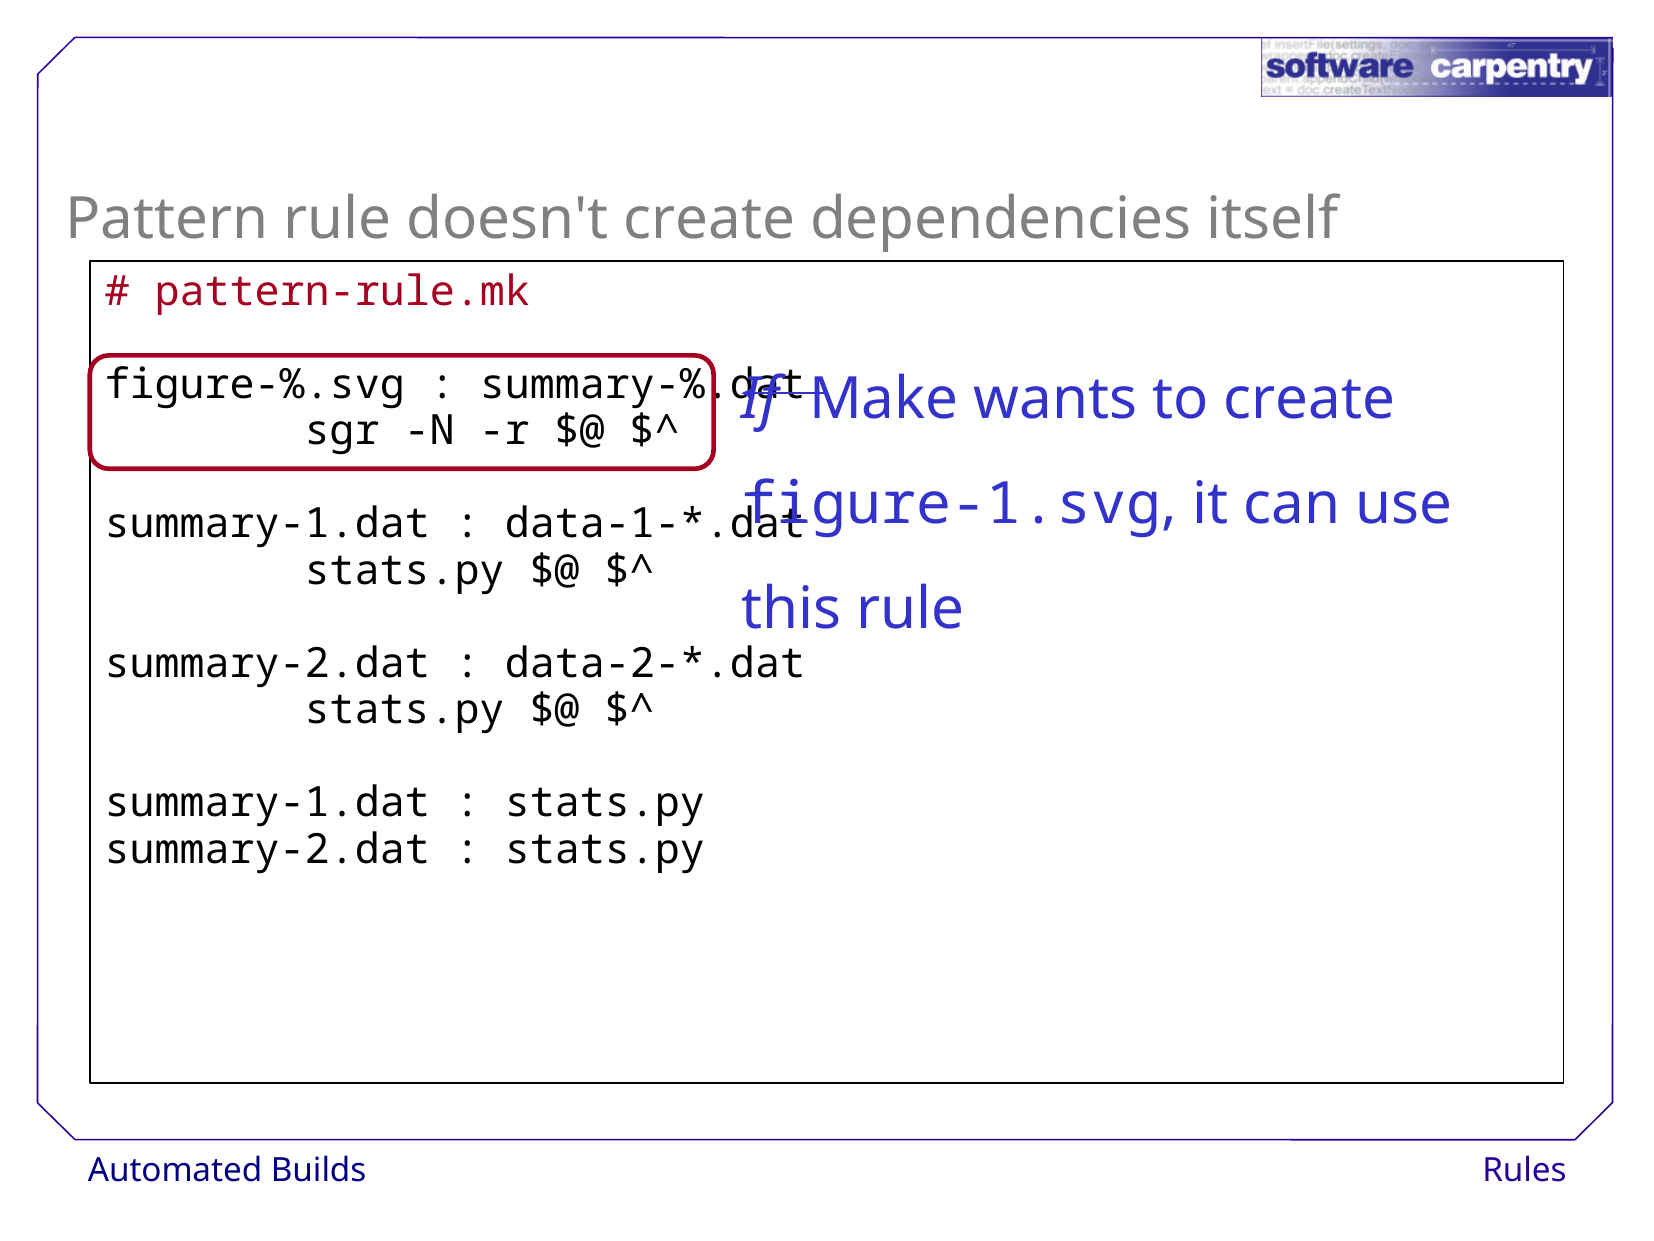

Pattern rule doesn't create dependencies itself
# pattern-rule.mk
figure-%.svg : summary-%.dat
 sgr -N -r $@ $^
summary-1.dat : data-1-*.dat
 stats.py $@ $^
summary-2.dat : data-2-*.dat
 stats.py $@ $^
summary-1.dat : stats.py
summary-2.dat : stats.py
If Make wants to create
figure-1.svg, it can use
this rule